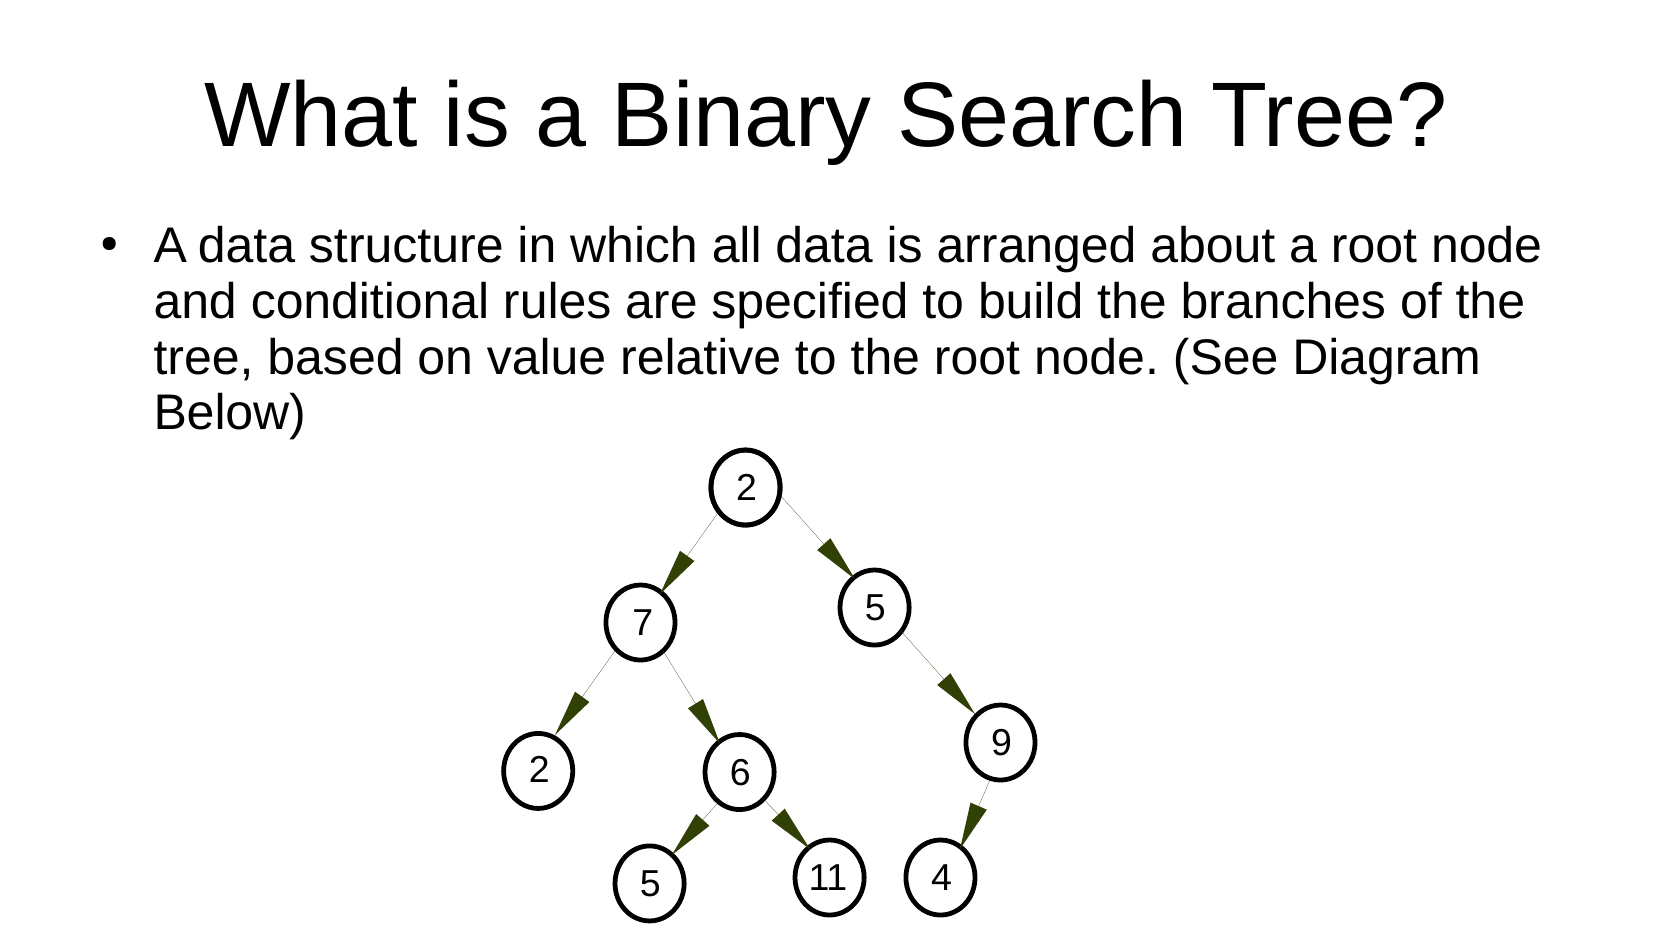

What is a Binary Search Tree?
# A data structure in which all data is arranged about a root node and conditional rules are specified to build the branches of the tree, based on value relative to the root node. (See Diagram Below)
2
5
7
9
2
6
11
4
5